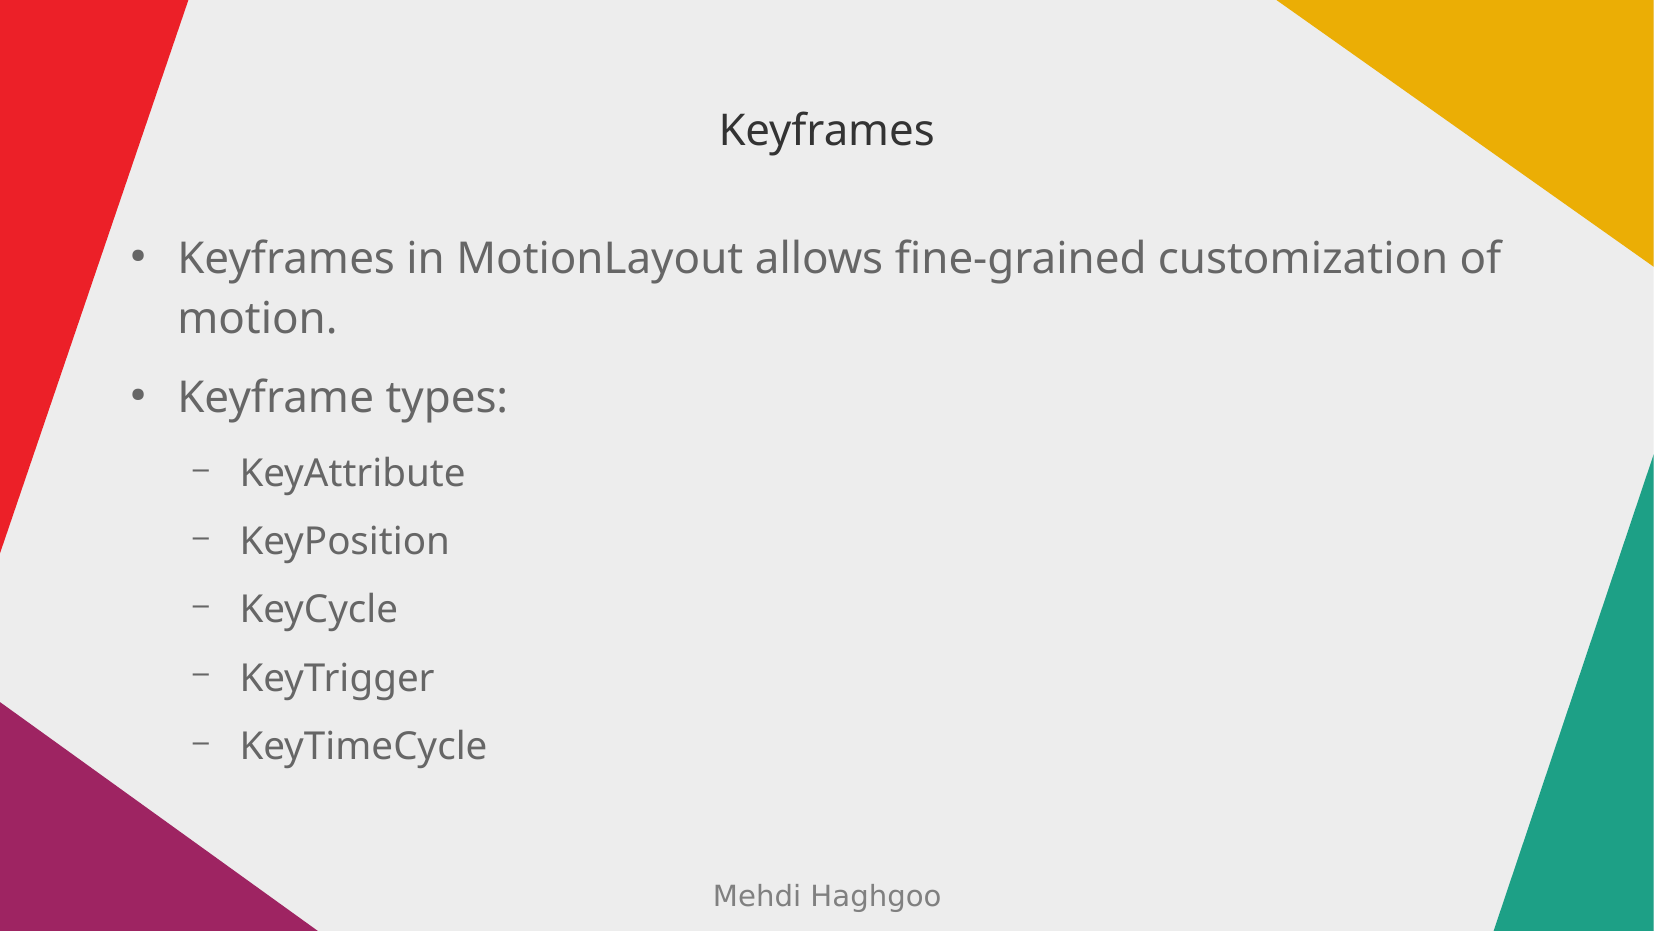

# Keyframes
Keyframes in MotionLayout allows fine-grained customization of motion.
Keyframe types:
KeyAttribute
KeyPosition
KeyCycle
KeyTrigger
KeyTimeCycle
Mehdi Haghgoo